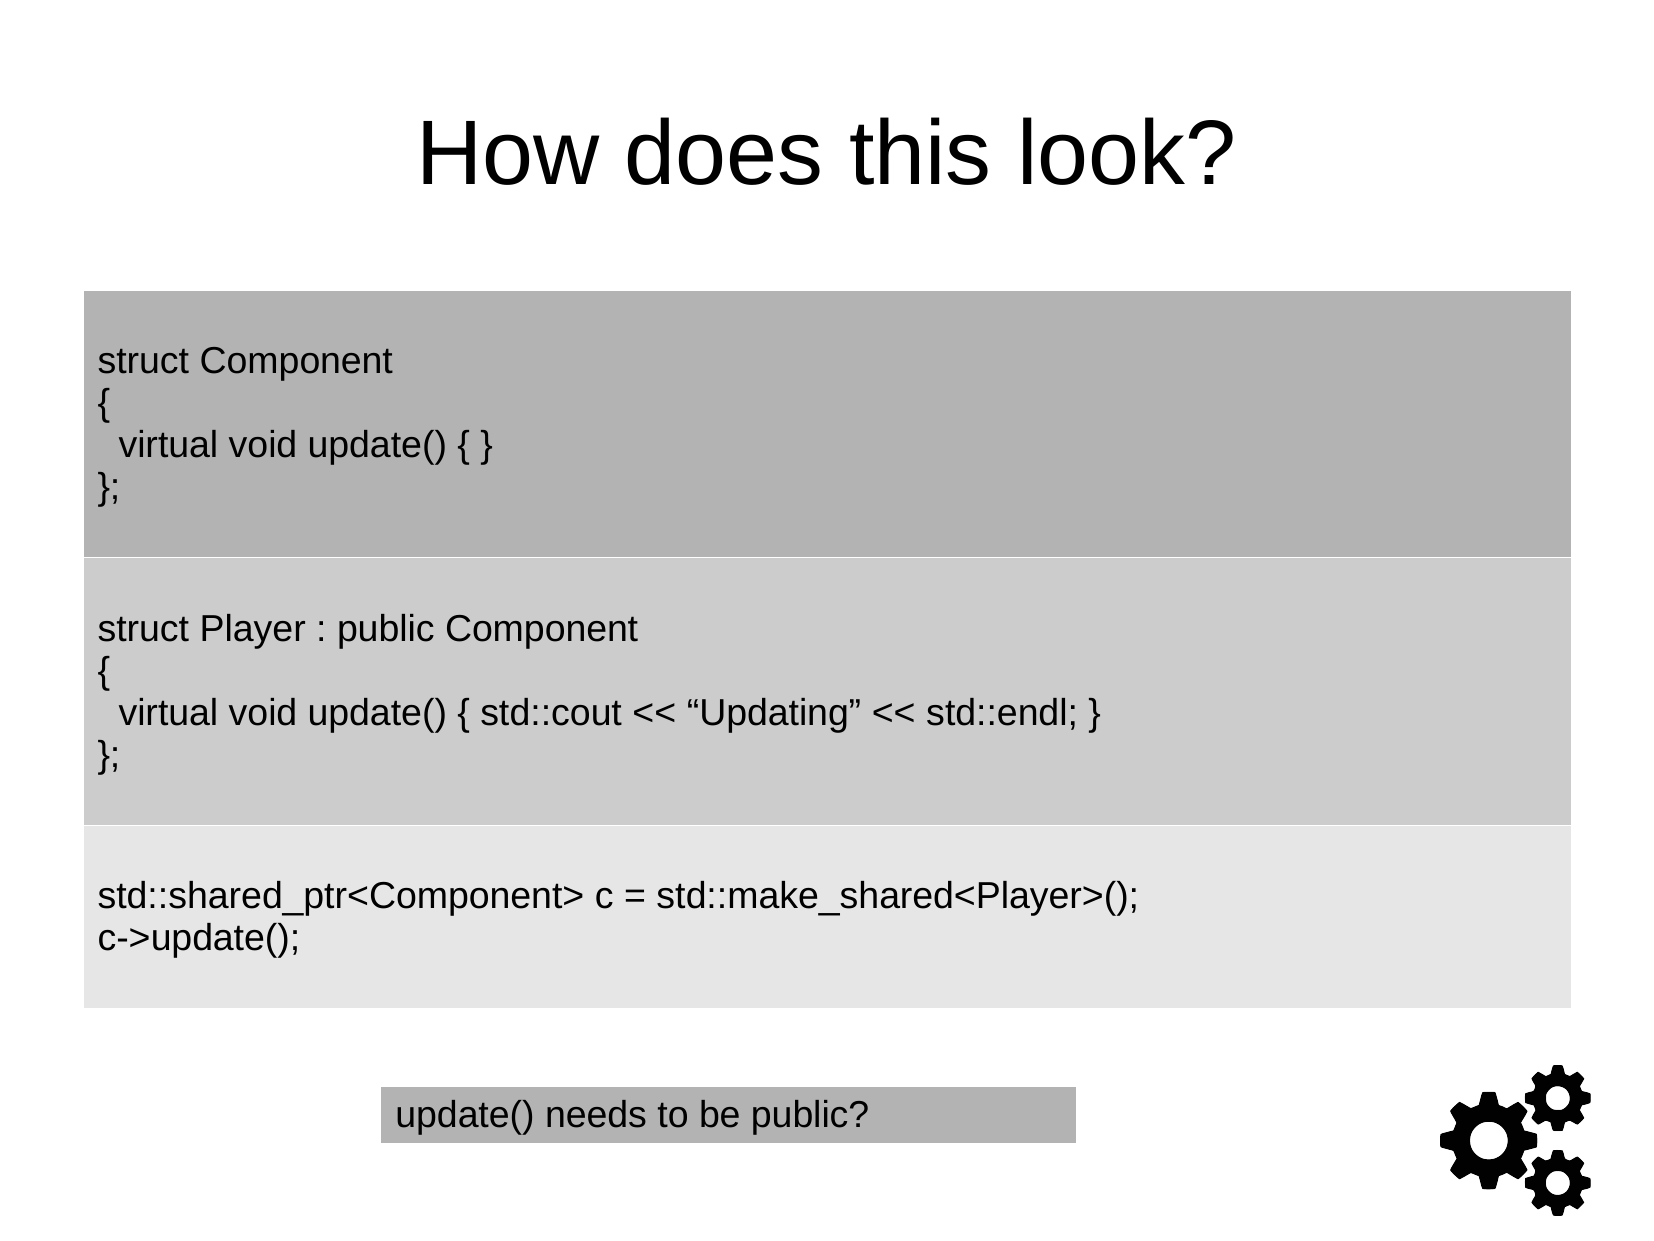

# How does this look?
| struct Component { virtual void update() { } }; |
| --- |
| struct Player : public Component { virtual void update() { std::cout << “Updating” << std::endl; } }; |
| std::shared\_ptr<Component> c = std::make\_shared<Player>(); c->update(); |
| update() needs to be public? |
| --- |